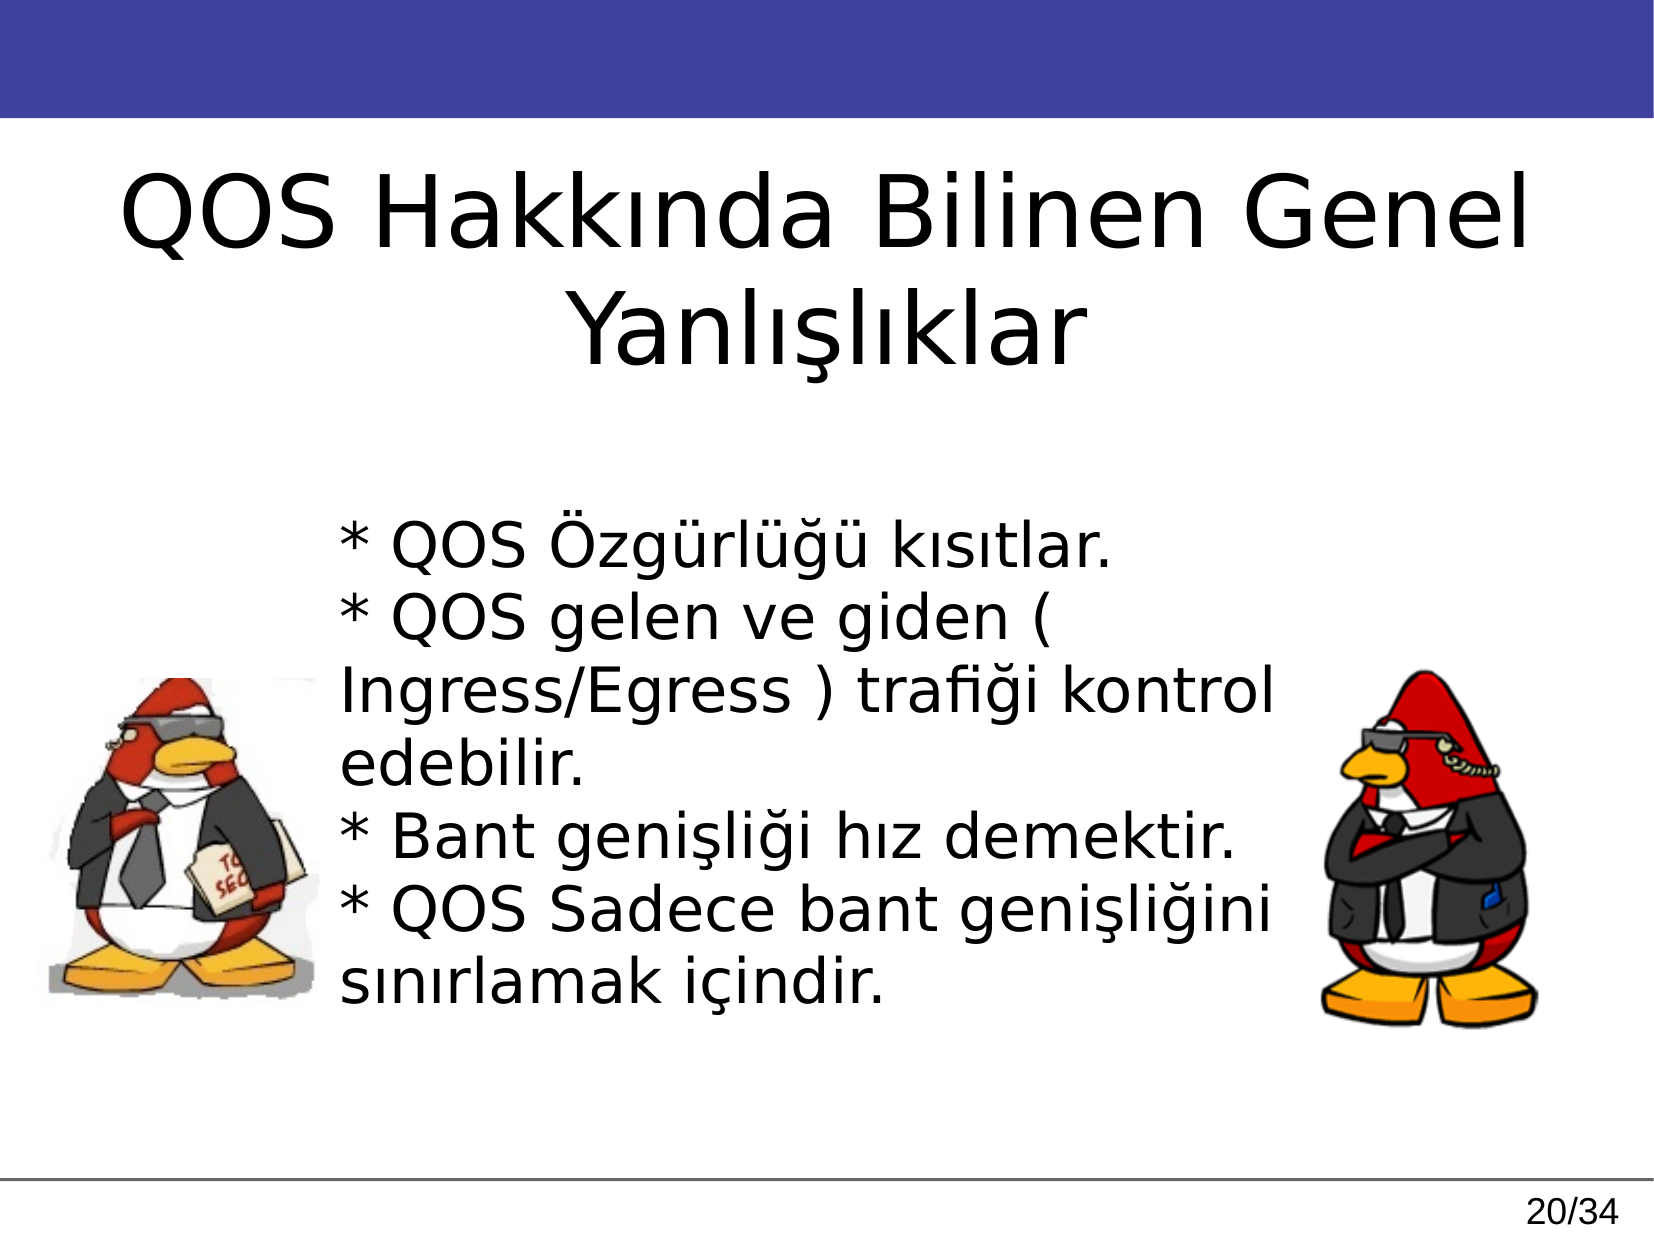

QOS Hakkında Bilinen Genel Yanlışlıklar
* QOS Özgürlüğü kısıtlar.
* QOS gelen ve giden ( Ingress/Egress ) trafiği kontrol edebilir.
* Bant genişliği hız demektir.
* QOS Sadece bant genişliğini sınırlamak içindir.